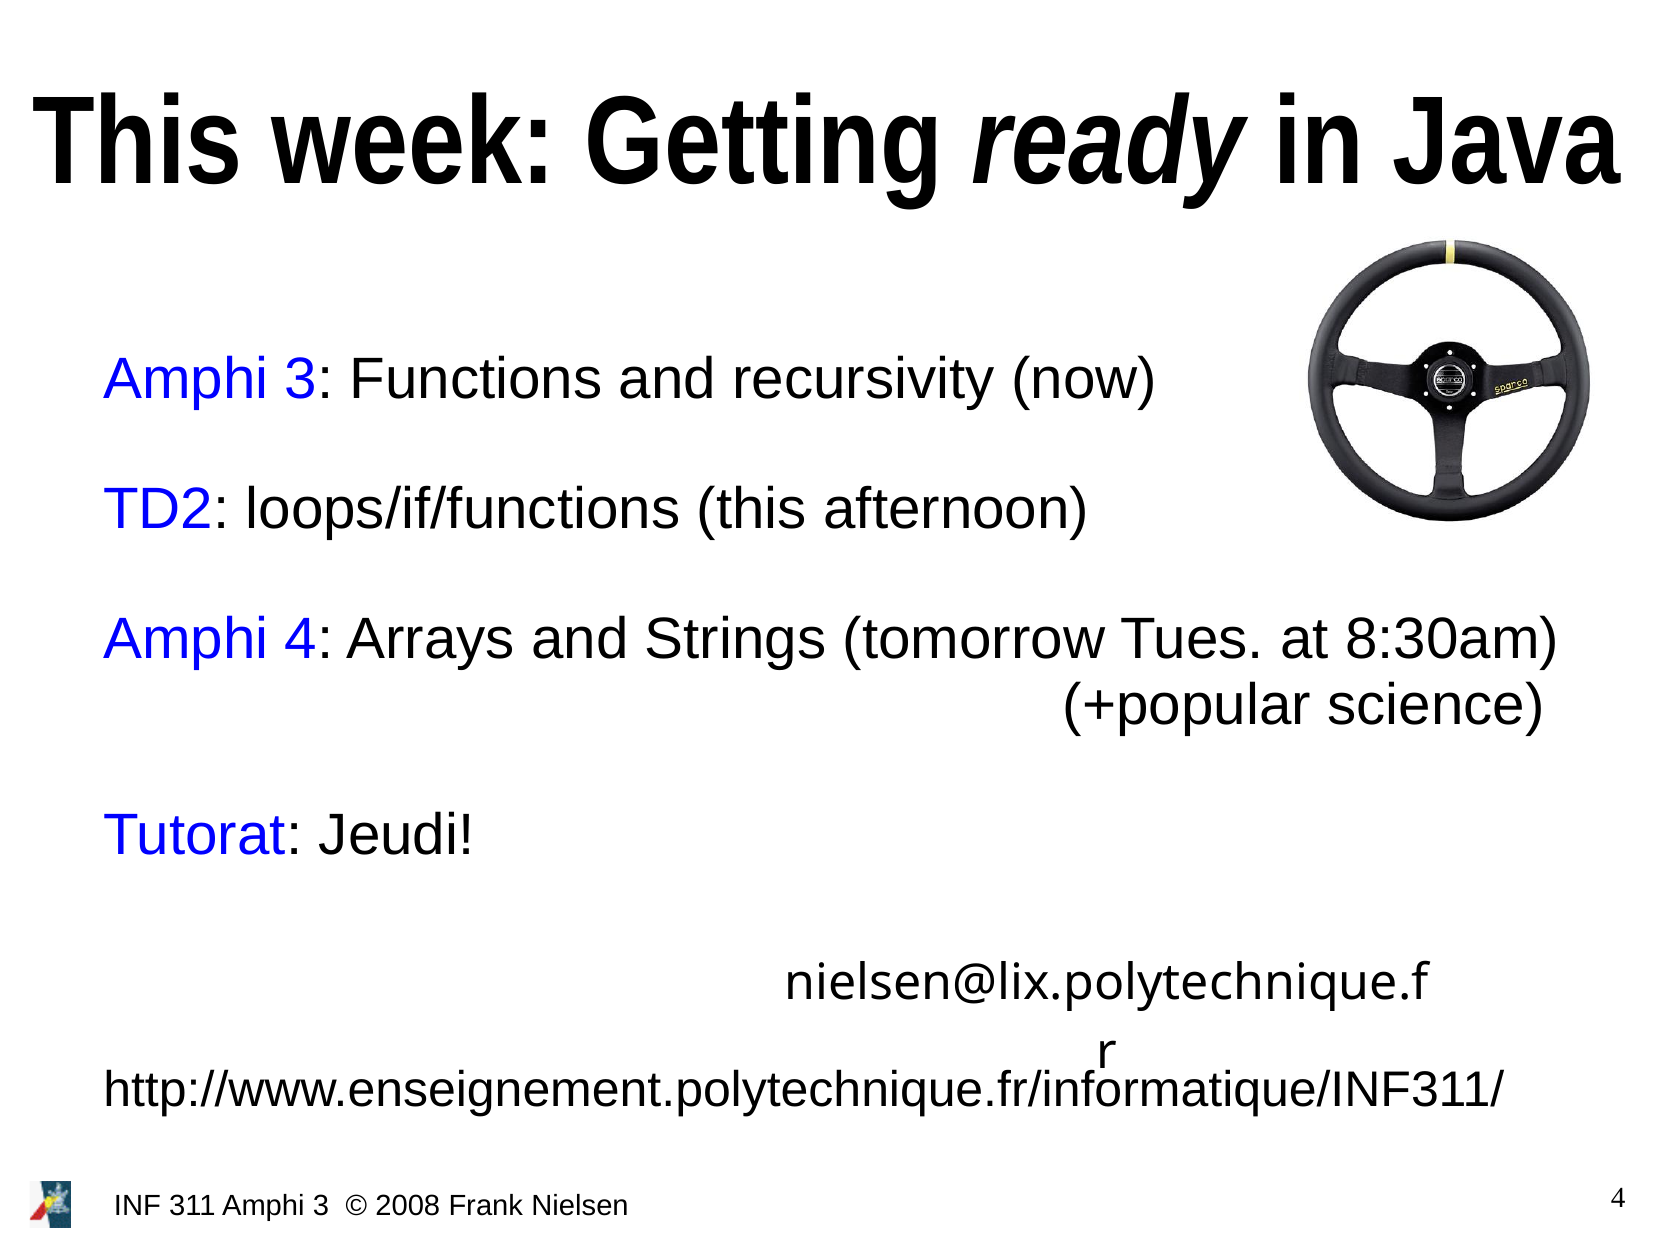

This week: Getting ready in Java
Amphi 3: Functions and recursivity (now)
TD2: loops/if/functions (this afternoon)
Amphi 4: Arrays and Strings (tomorrow Tues. at 8:30am)
													(+popular science)
Tutorat: Jeudi!
http://www.enseignement.polytechnique.fr/informatique/INF311/
nielsen@lix.polytechnique.fr